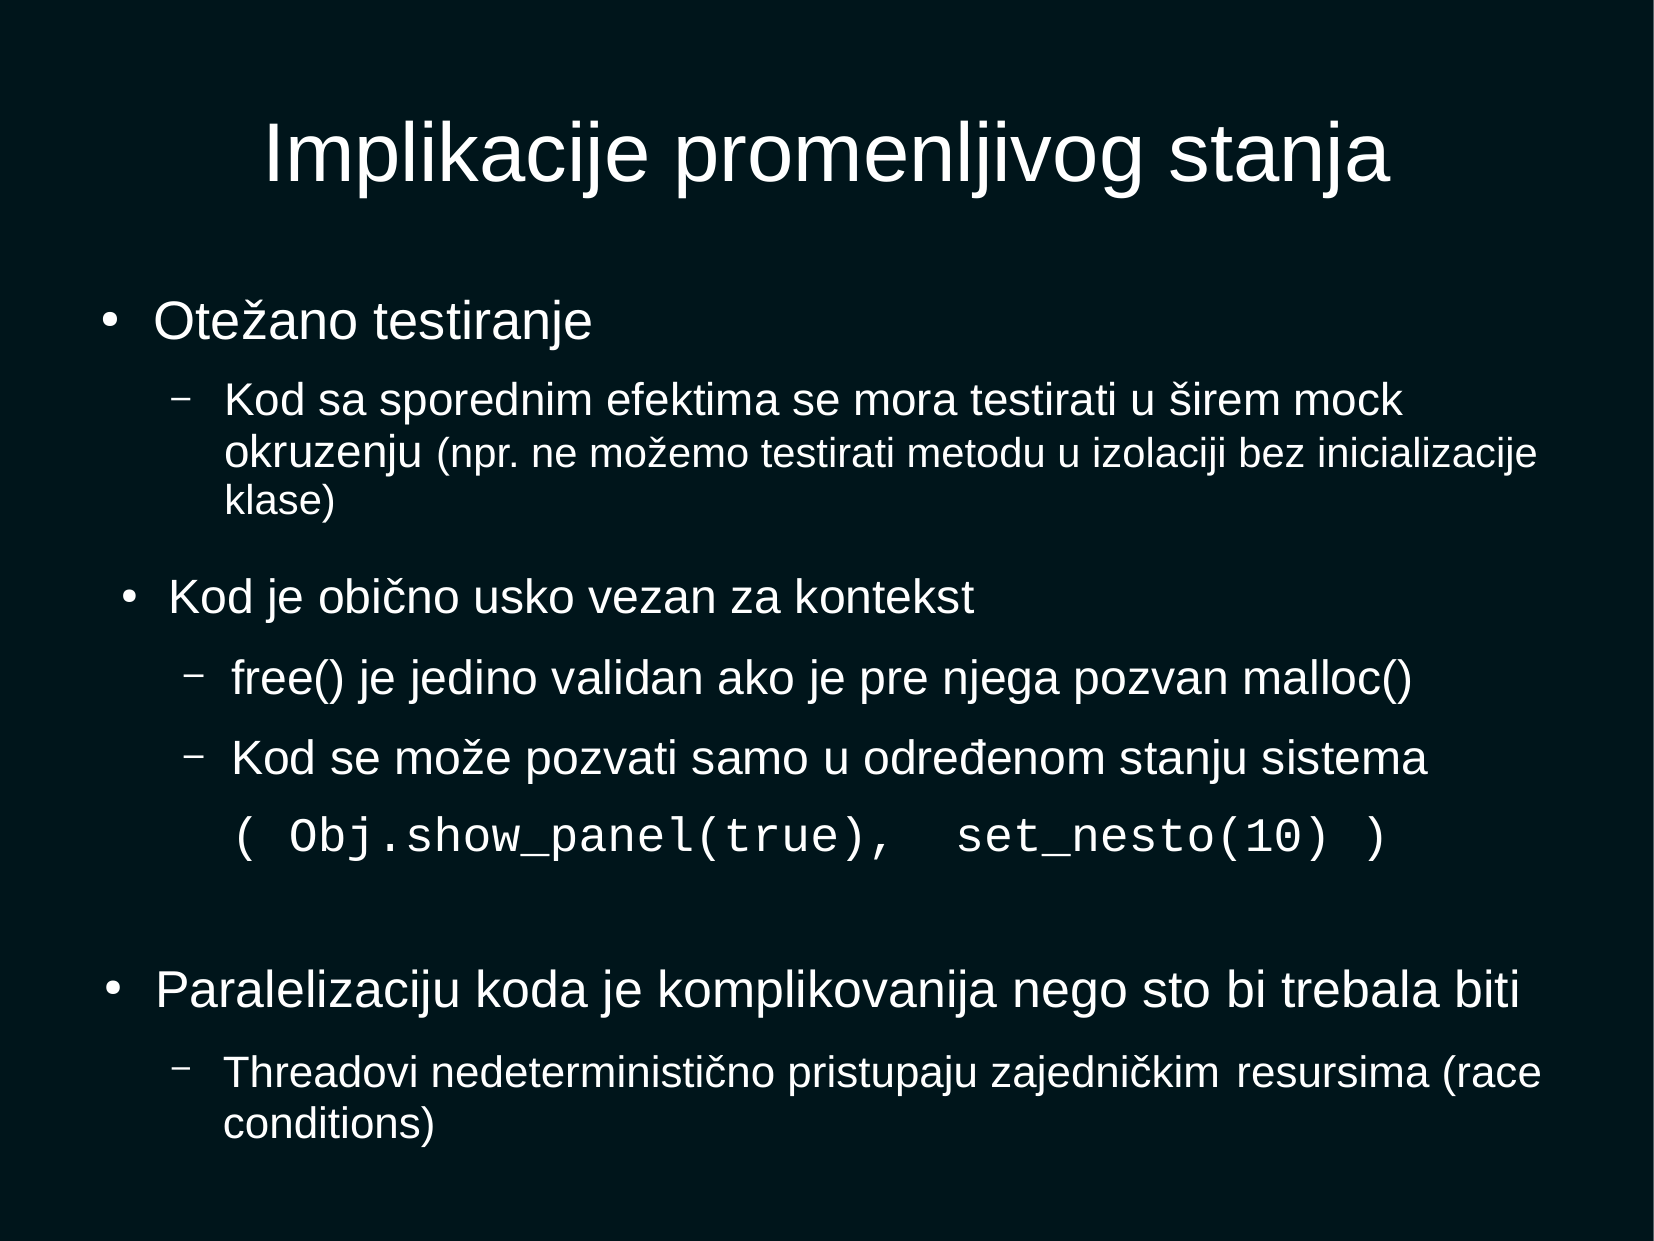

# Implikacije promenljivog stanja
Otežano testiranje
Kod sa sporednim efektima se mora testirati u širem mock okruzenju (npr. ne možemo testirati metodu u izolaciji bez inicializacije klase)
Kod je obično usko vezan za kontekst
free() je jedino validan ako je pre njega pozvan malloc()
Kod se može pozvati samo u određenom stanju sistema
( Obj.show_panel(true), set_nesto(10) )
Paralelizaciju koda je komplikovanija nego sto bi trebala biti
Threadovi nedeterministično pristupaju zajedničkim resursima (race conditions)